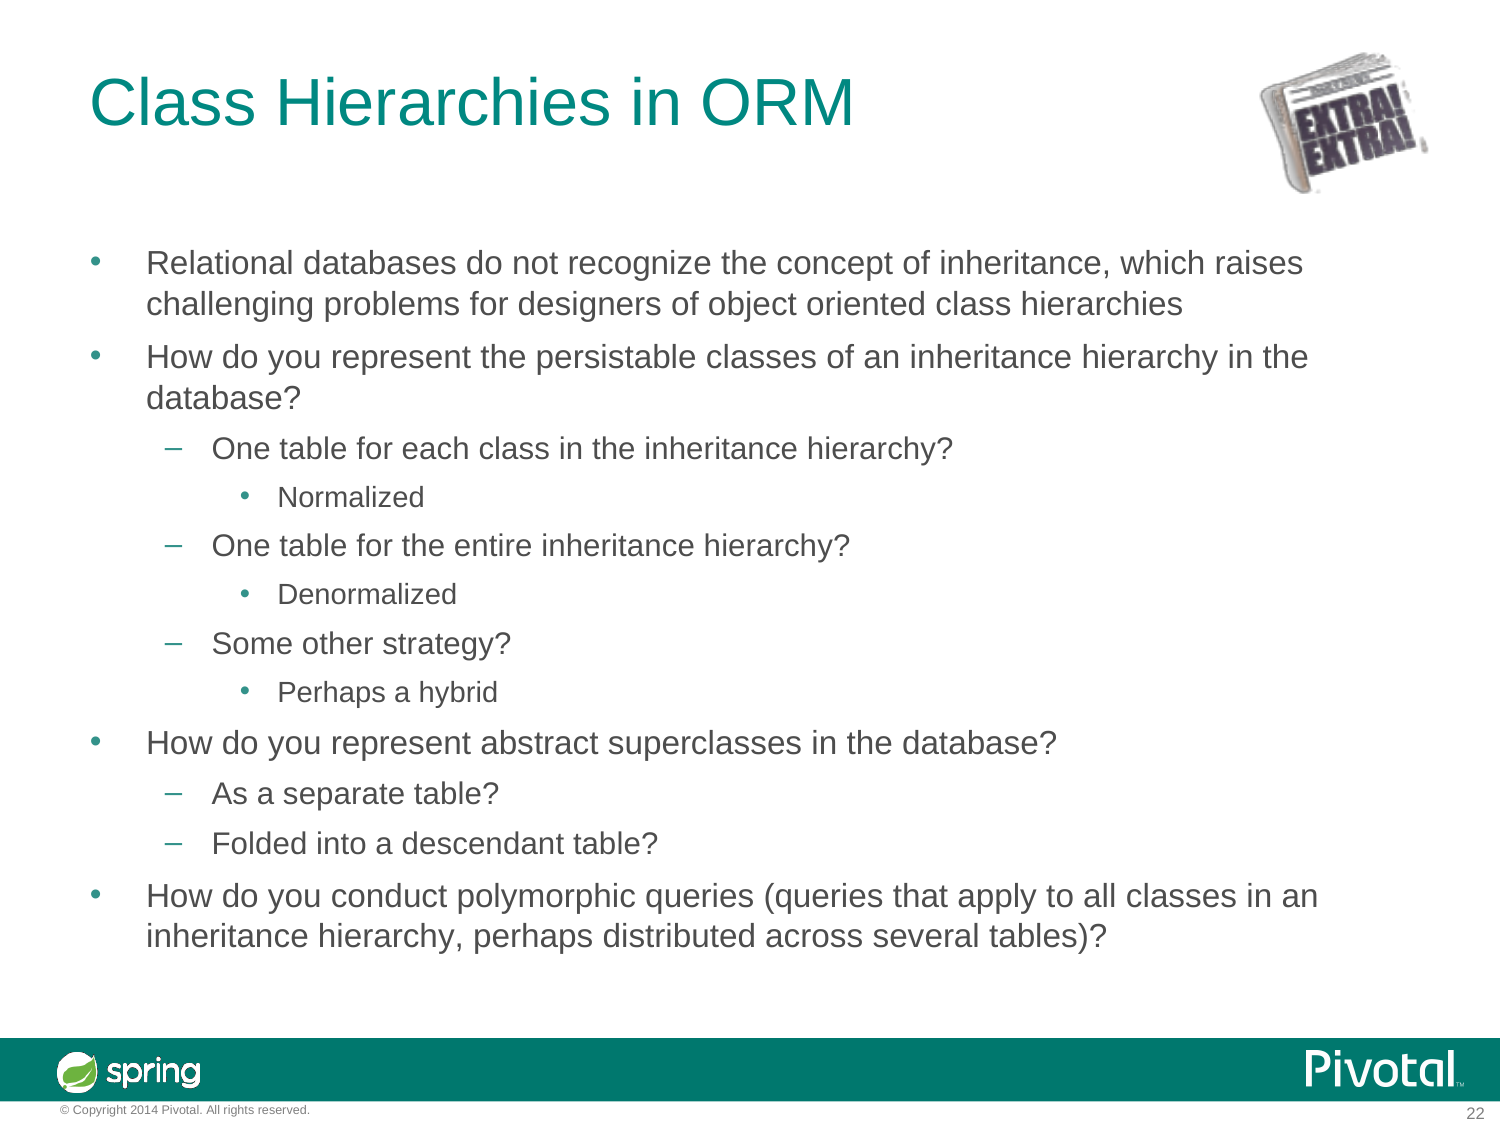

# Class Hierarchies in ORM
Relational databases do not recognize the concept of inheritance, which raises challenging problems for designers of object oriented class hierarchies
How do you represent the persistable classes of an inheritance hierarchy in the database?
One table for each class in the inheritance hierarchy?
Normalized
One table for the entire inheritance hierarchy?
Denormalized
Some other strategy?
Perhaps a hybrid
How do you represent abstract superclasses in the database?
As a separate table?
Folded into a descendant table?
How do you conduct polymorphic queries (queries that apply to all classes in an inheritance hierarchy, perhaps distributed across several tables)?